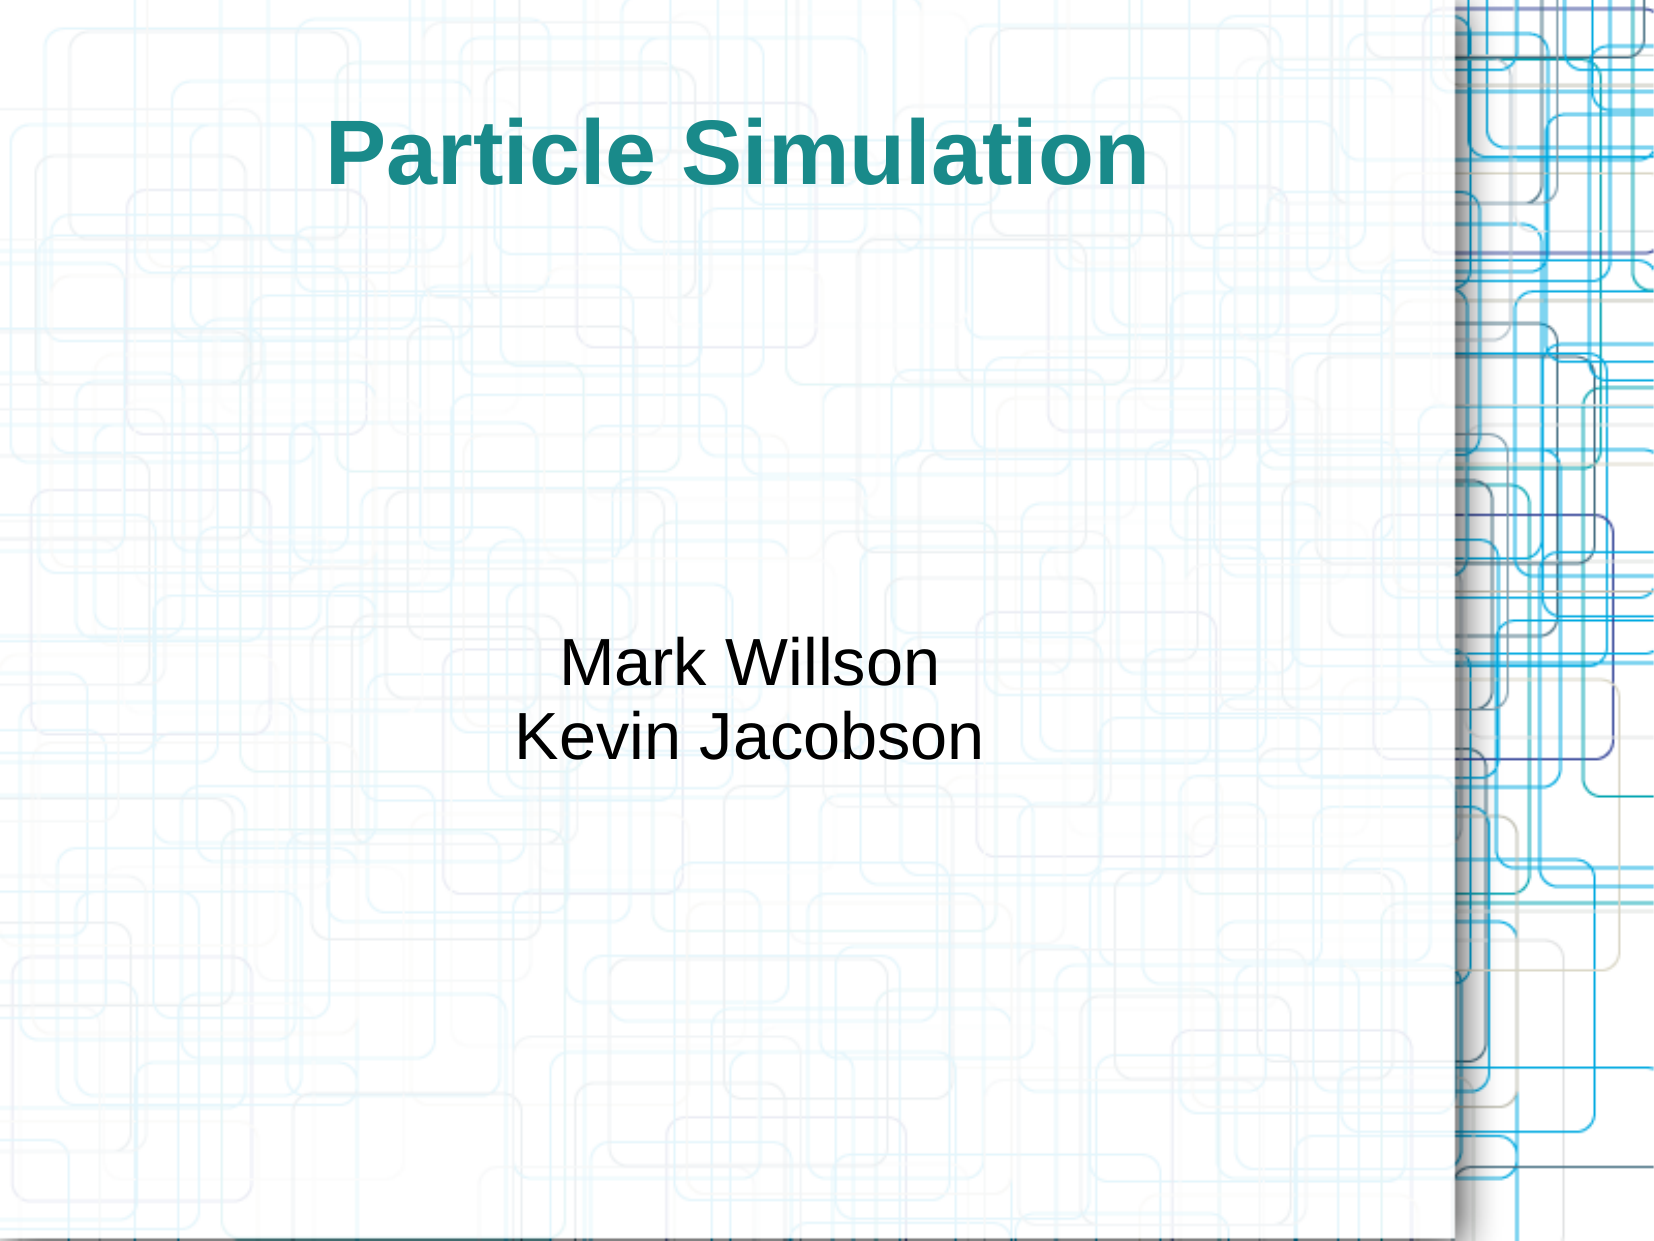

# Particle Simulation
Mark Willson
Kevin Jacobson